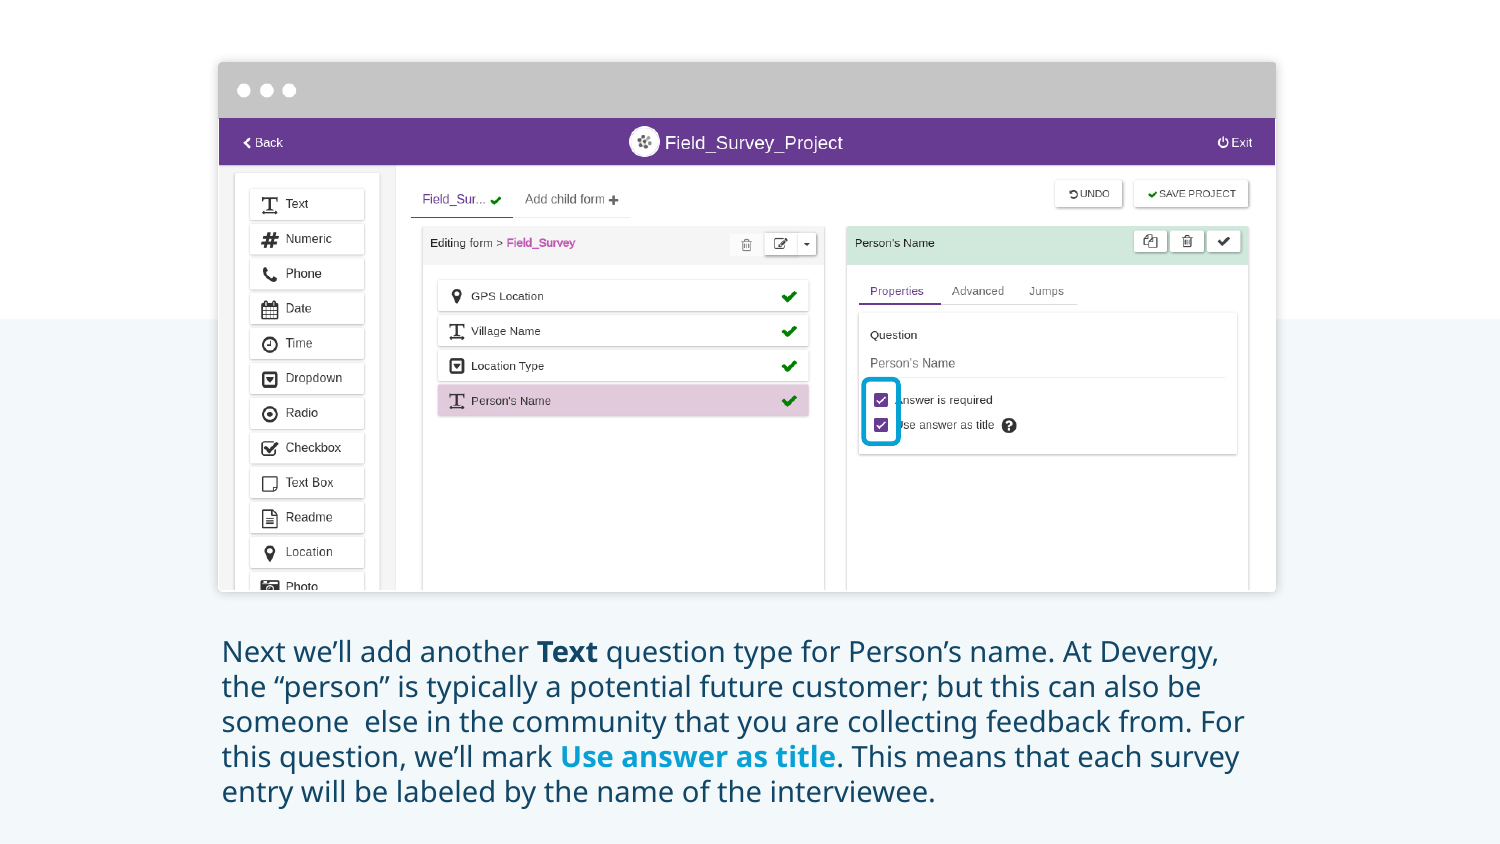

Next we’ll add another Text question type for Person’s name. At Devergy, the “person” is typically a potential future customer; but this can also be someone else in the community that you are collecting feedback from. For this question, we’ll mark Use answer as title. This means that each survey entry will be labeled by the name of the interviewee.